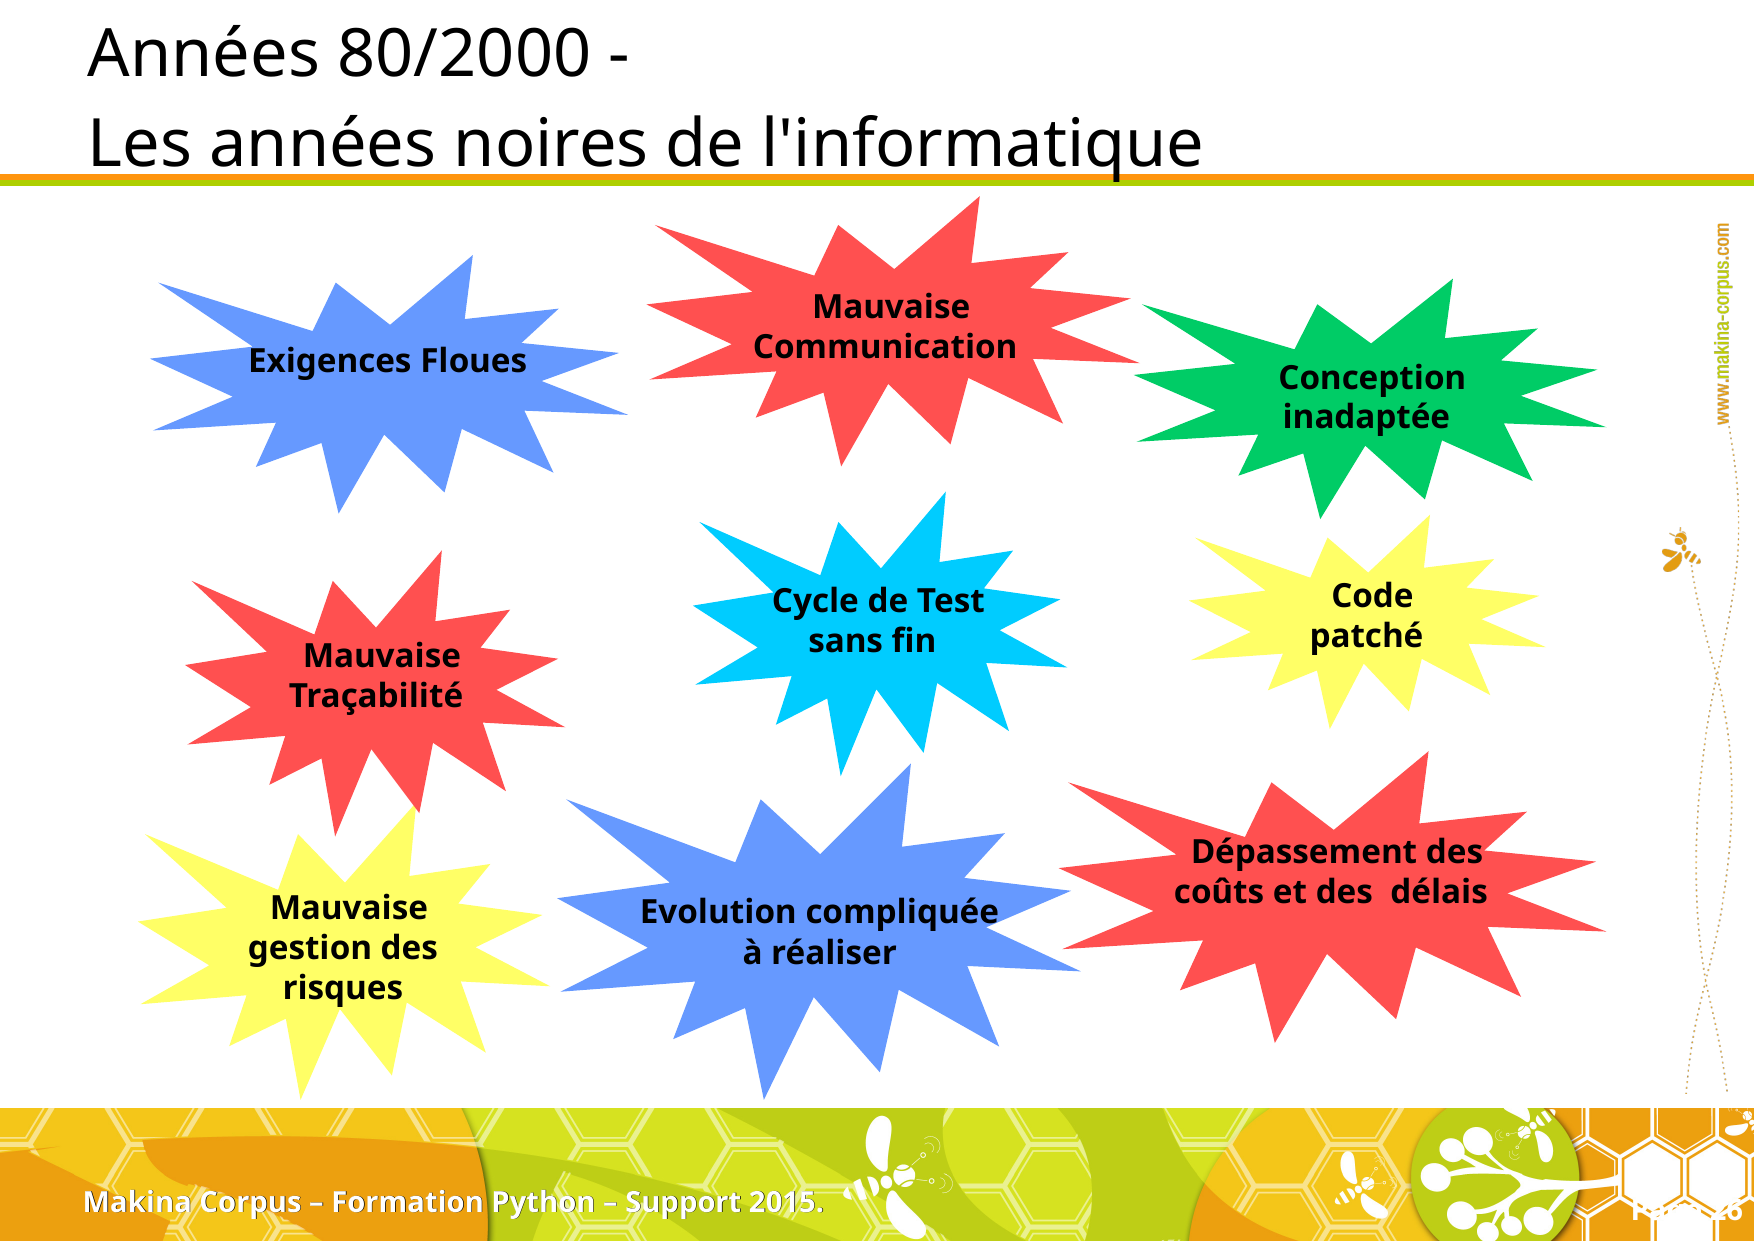

# Années 80/2000 - Les années noires de l'informatique
Mauvaise Communication
Exigences Floues
Conception inadaptée
Cycle de Test sans fin
Code patché
Mauvaise Traçabilité
Dépassement des coûts et des délais
Evolution compliquée
à réaliser
Mauvaise gestion des risques
tesg
26